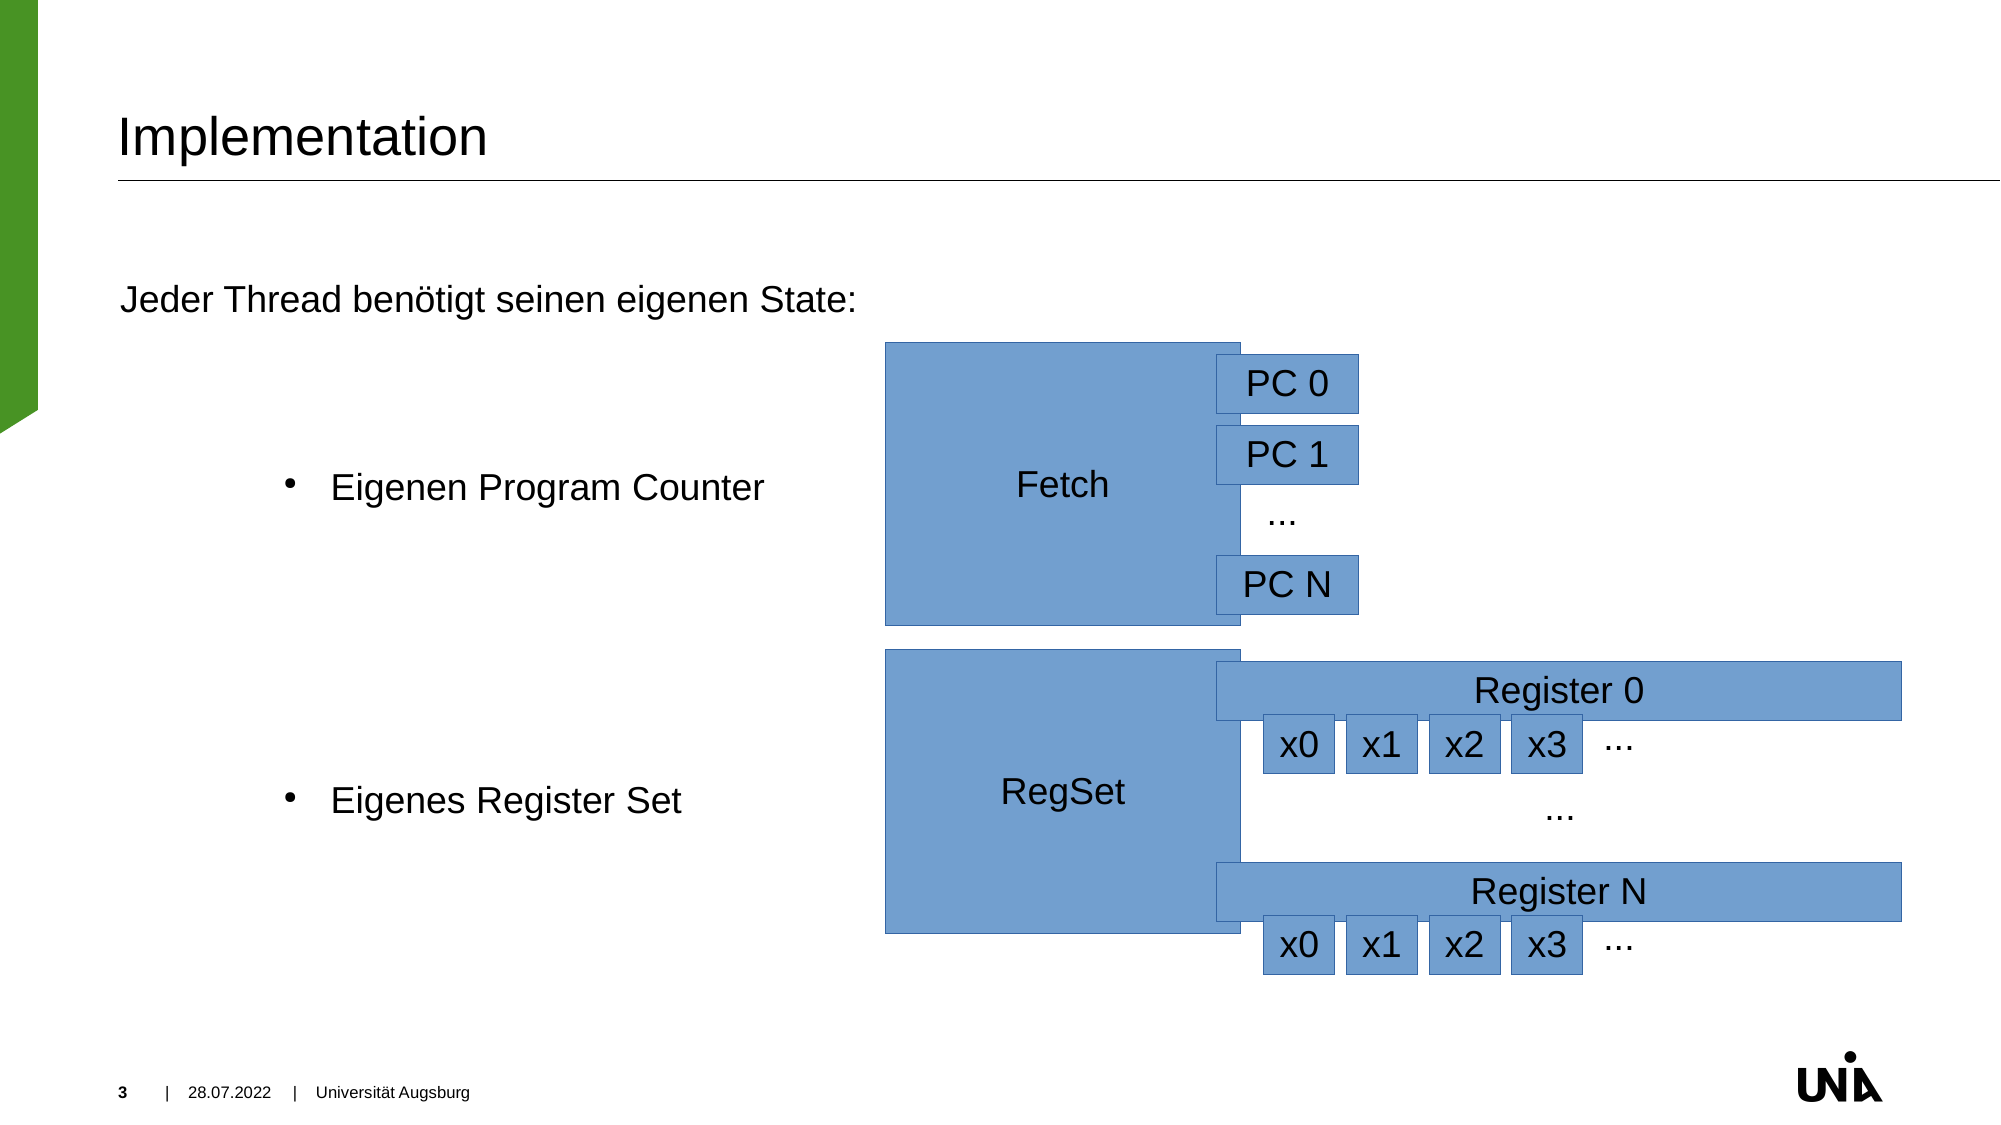

# Implementation
Jeder Thread benötigt seinen eigenen State:
Eigenen Program Counter
Eigenes Register Set
Fetch
PC 0
PC 1
...
PC N
RegSet
Register 0
...
x0
x1
x2
x3
...
Register N
...
x0
x1
x2
x3
| 28.07.2022
| Universität Augsburg